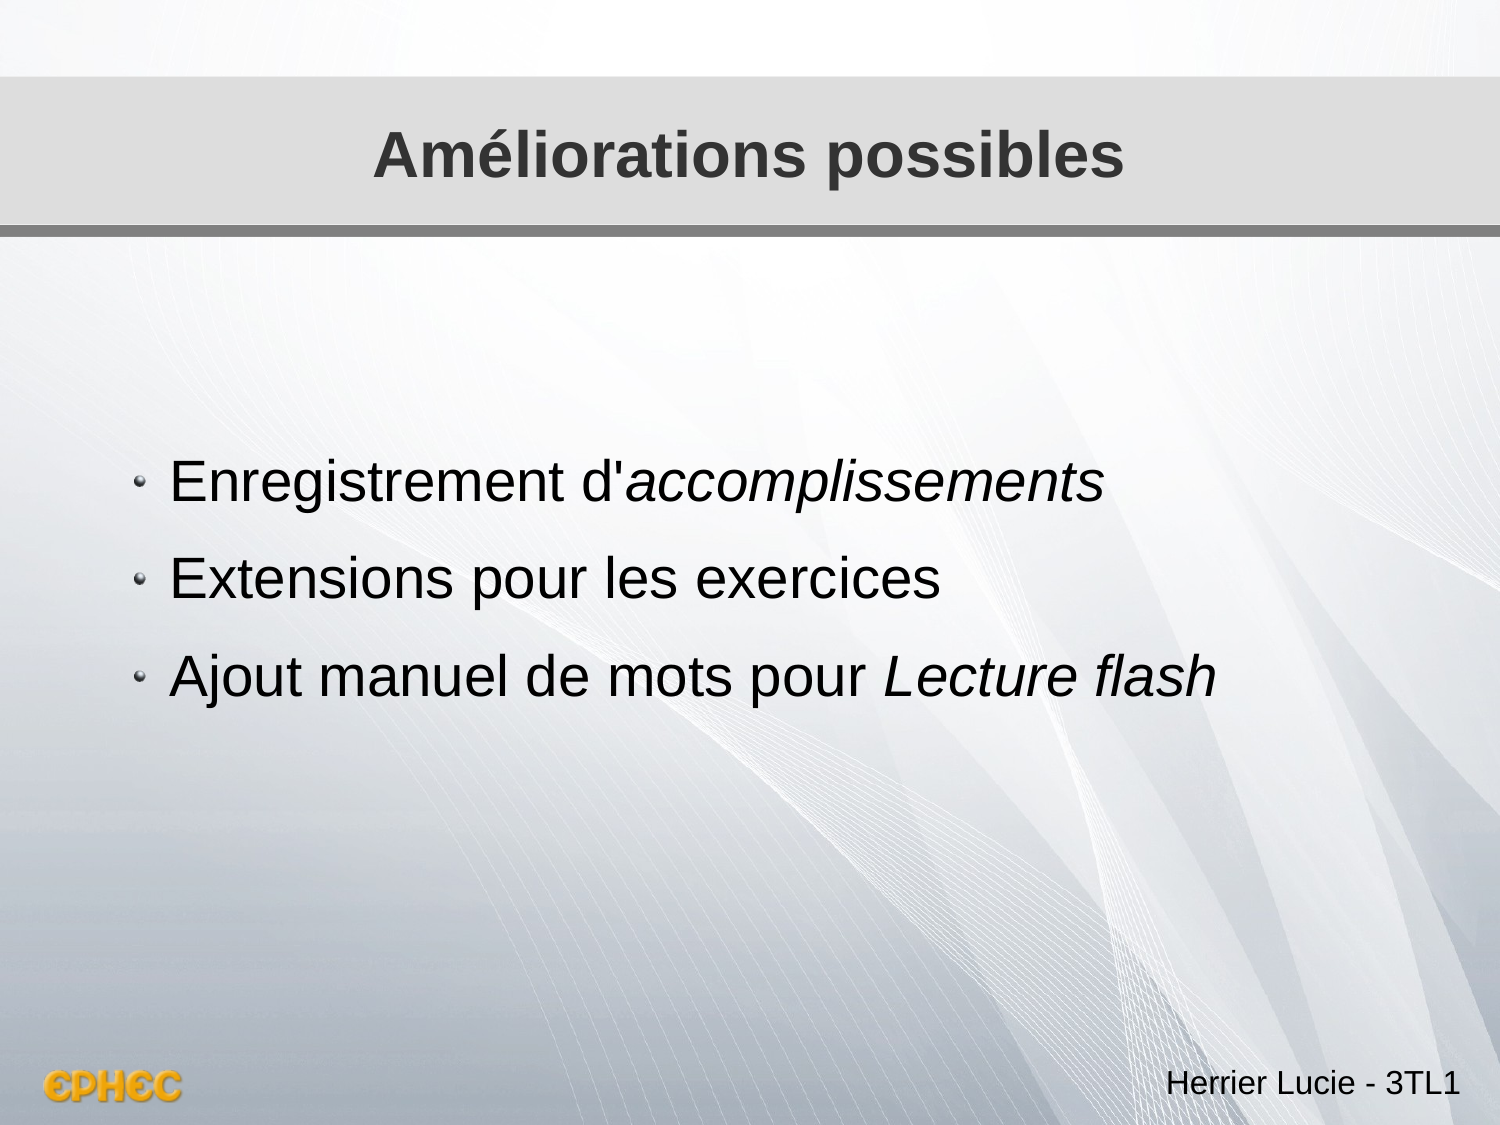

# Améliorations possibles
Enregistrement d'accomplissements
Extensions pour les exercices
Ajout manuel de mots pour Lecture flash
Herrier Lucie - 3TL1